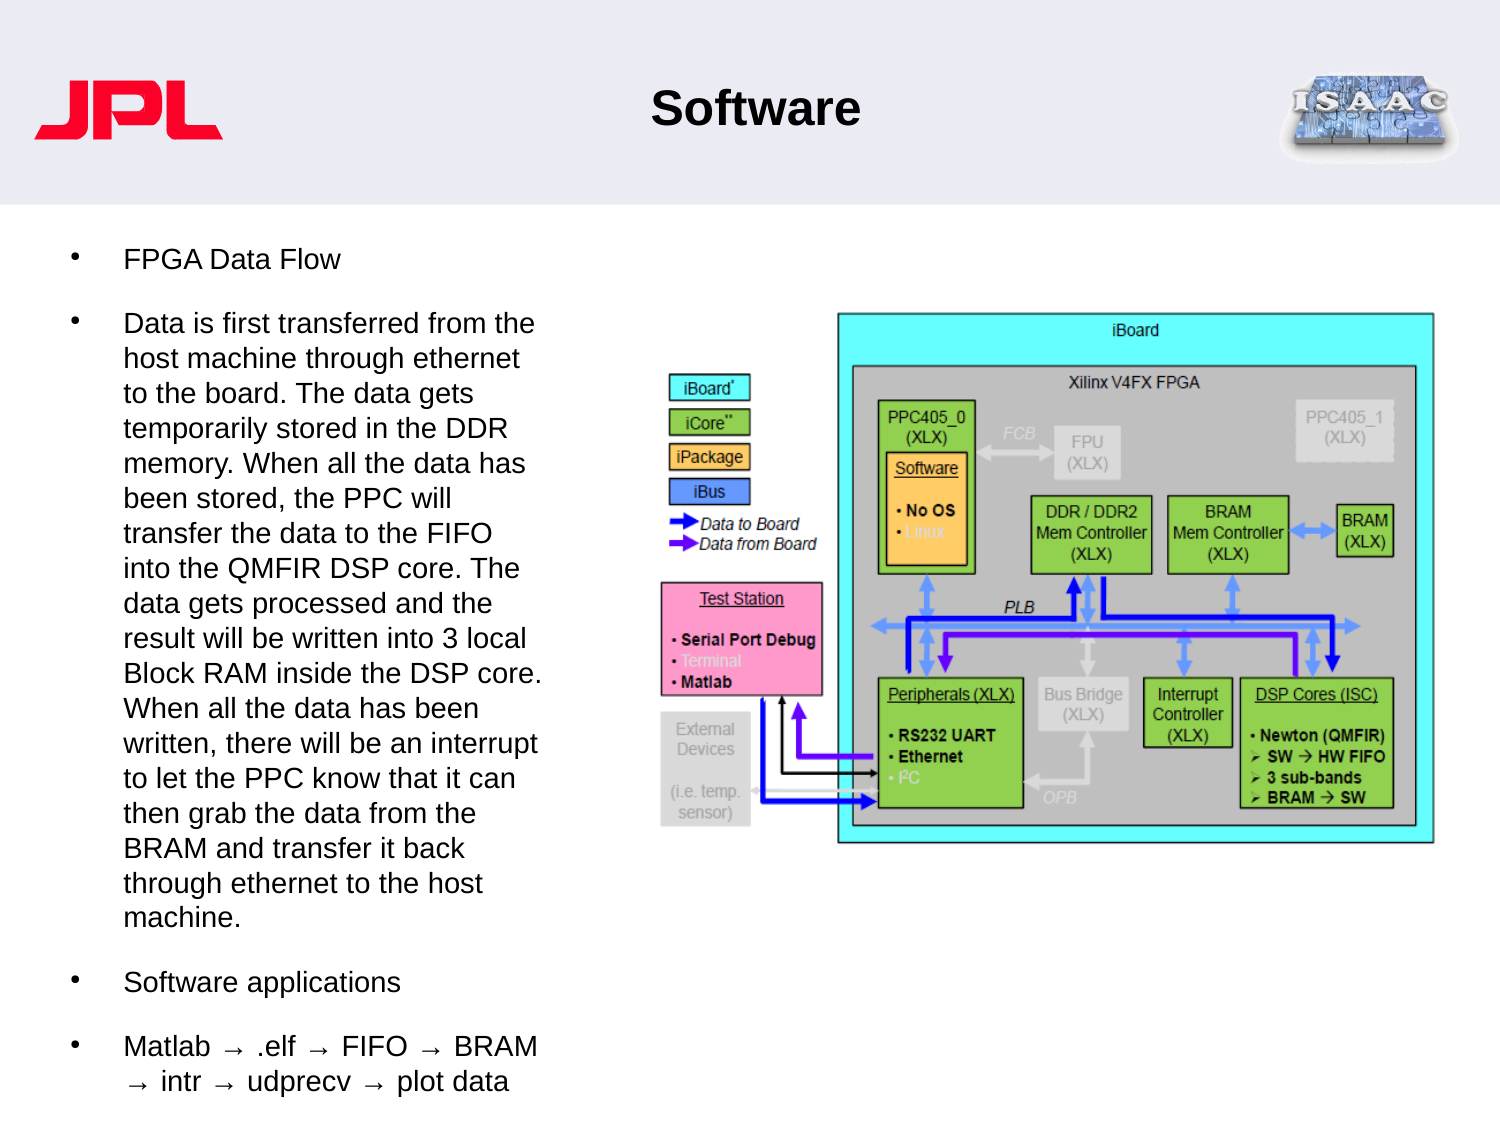

# Software
FPGA Data Flow
Data is first transferred from the host machine through ethernet to the board. The data gets temporarily stored in the DDR memory. When all the data has been stored, the PPC will transfer the data to the FIFO into the QMFIR DSP core. The data gets processed and the result will be written into 3 local Block RAM inside the DSP core. When all the data has been written, there will be an interrupt to let the PPC know that it can then grab the data from the BRAM and transfer it back through ethernet to the host machine.
Software applications
Matlab → .elf → FIFO → BRAM → intr → udprecv → plot data